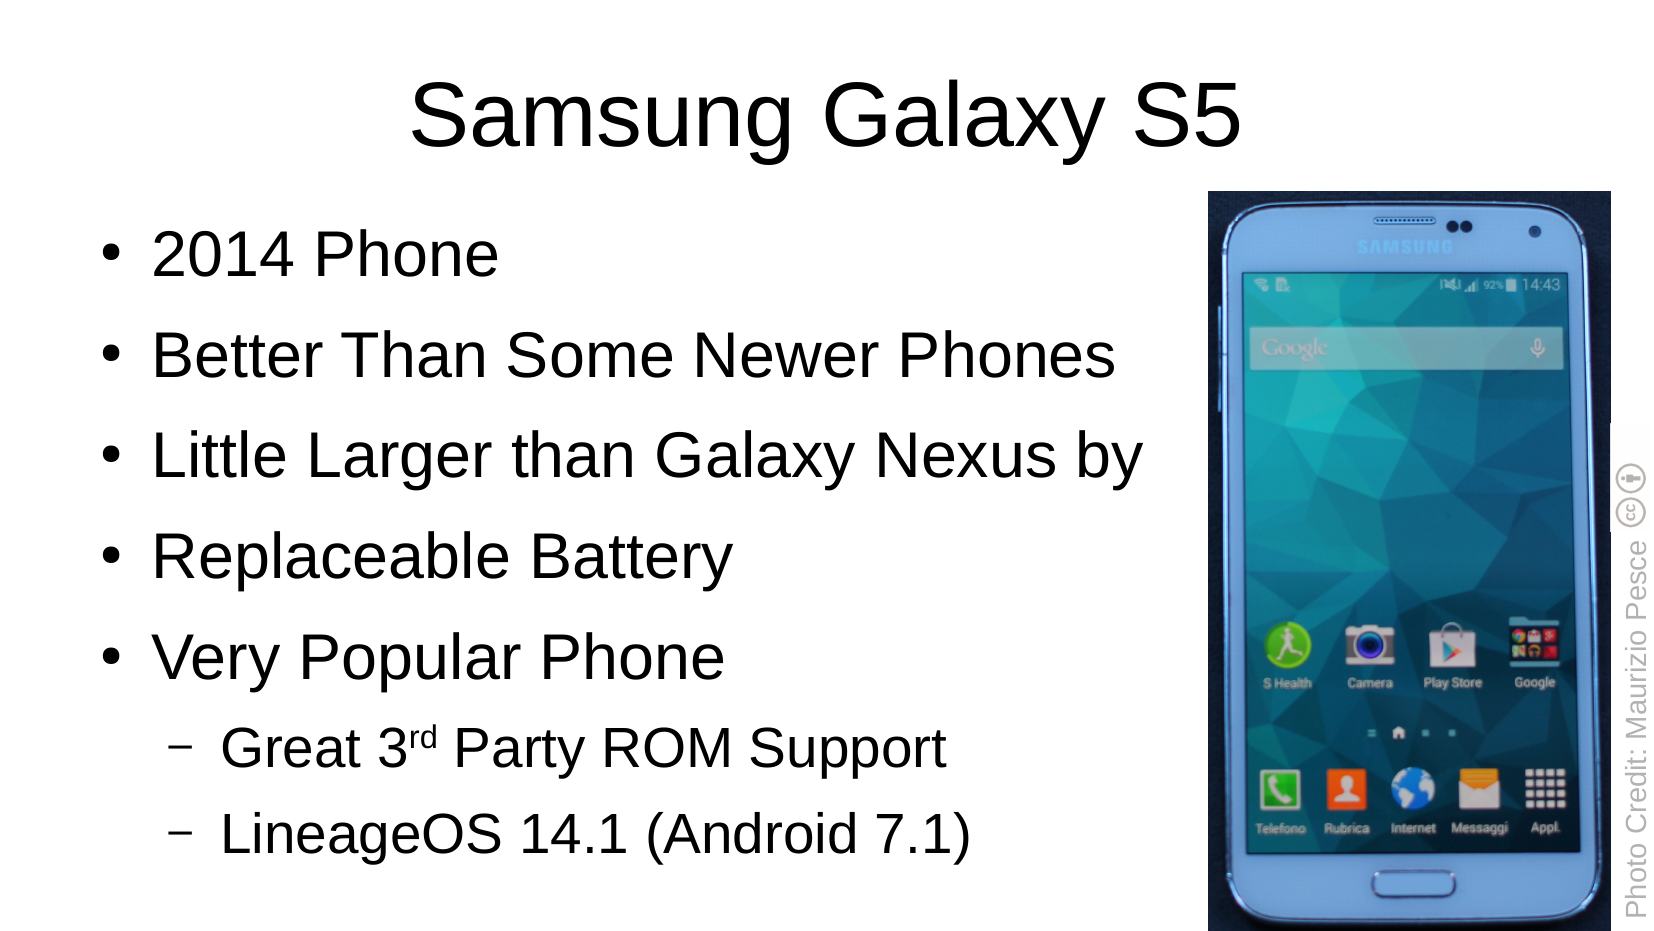

# Samsung Galaxy S5
2014 Phone
Better Than Some Newer Phones
Little Larger than Galaxy Nexus by Volume
Replaceable Battery
Very Popular Phone
Great 3rd Party ROM Support
LineageOS 14.1 (Android 7.1)
Photo Credit: Maurizio Pesce